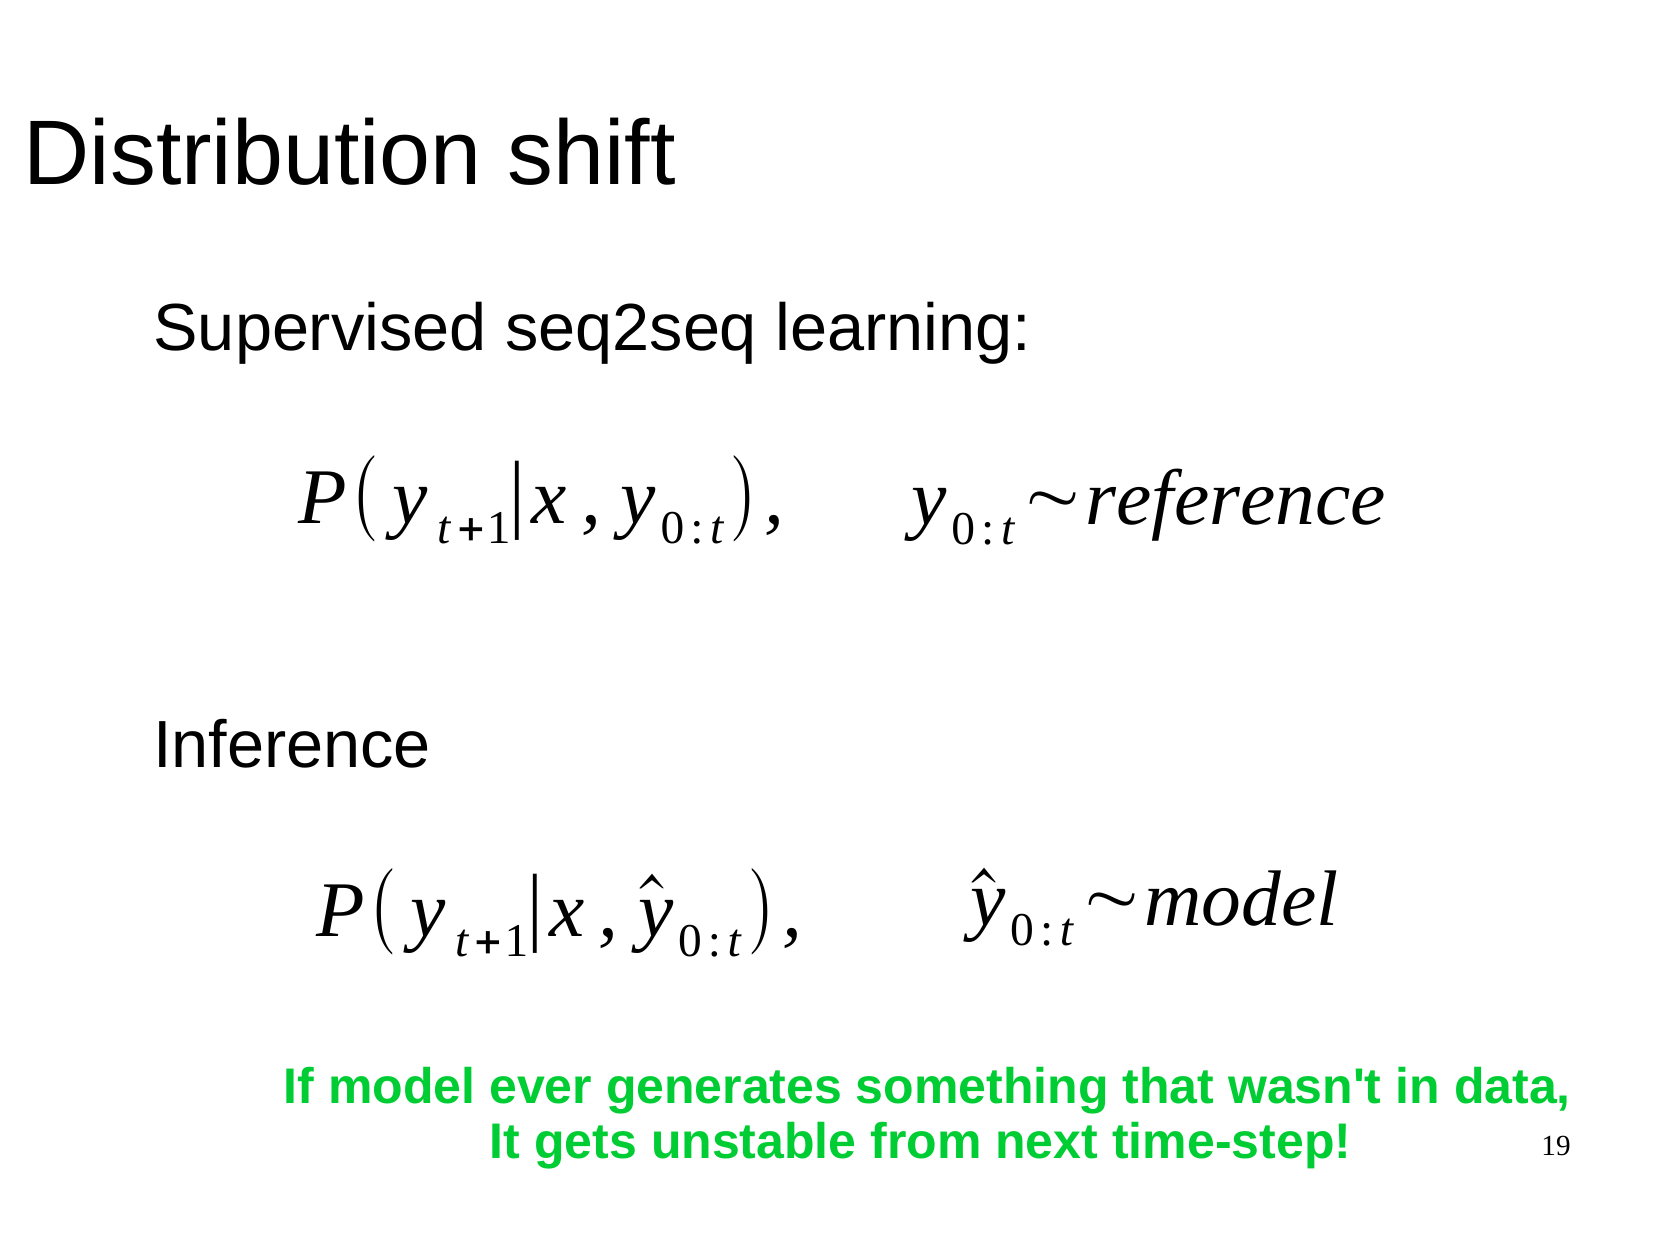

# Distribution shift
Supervised seq2seq learning:
Inference
If model ever generates something that wasn't in data,
It gets unstable from next time-step!
19